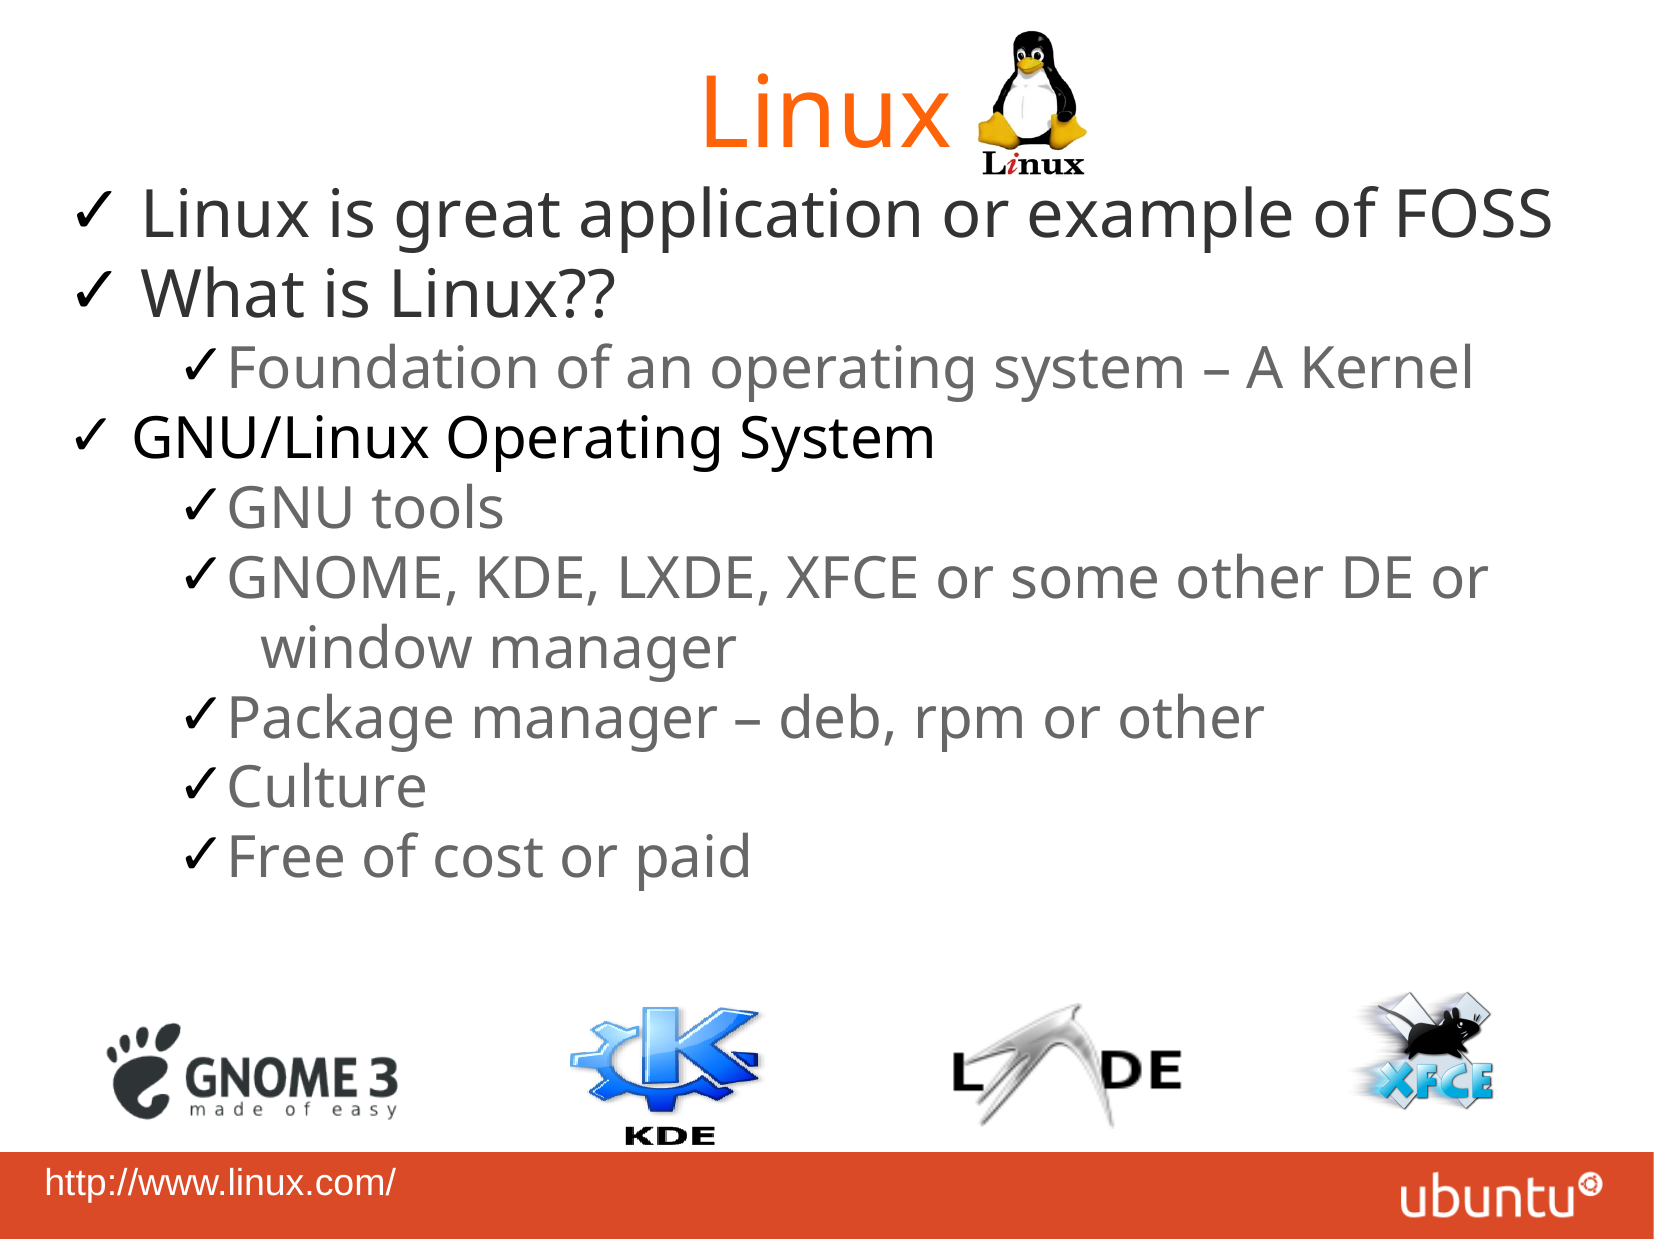

# Linux
 Linux is great application or example of FOSS
 What is Linux??
Foundation of an operating system – A Kernel
 GNU/Linux Operating System
GNU tools
GNOME, KDE, LXDE, XFCE or some other DE or window manager
Package manager – deb, rpm or other
Culture
Free of cost or paid
http://www.linux.com/